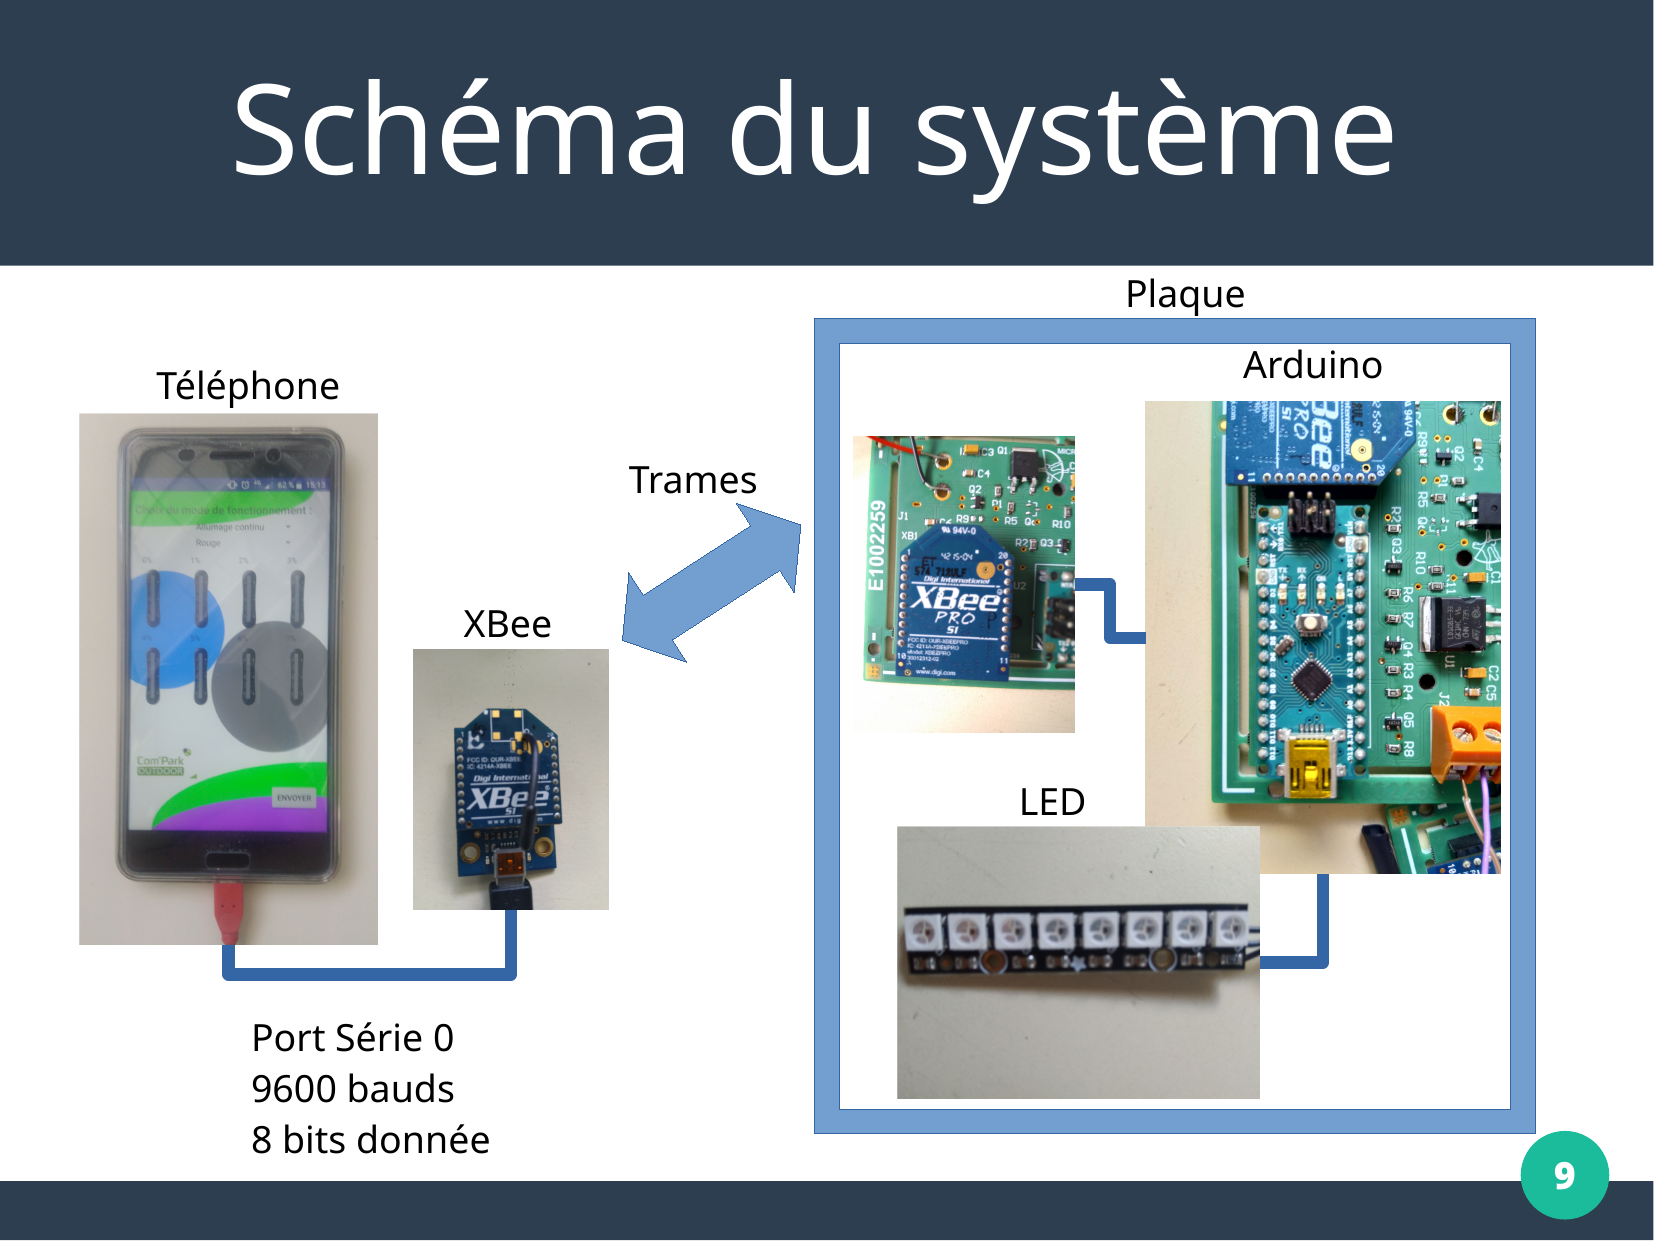

Schéma du système
Plaque
Arduino
Téléphone
Trames
XBee
LED
Port Série 0
9600 bauds
8 bits donnée
9